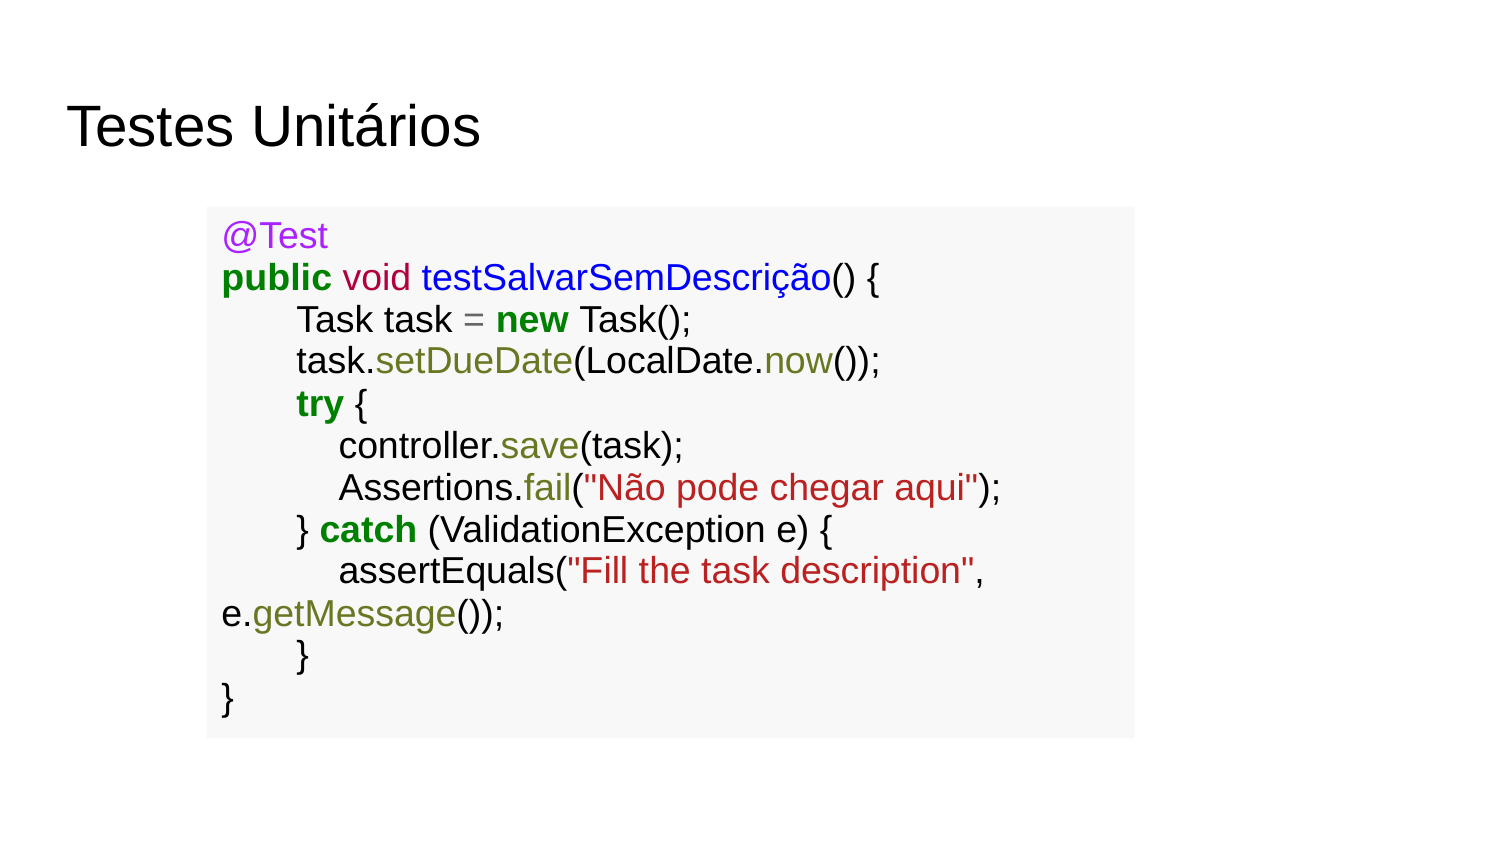

# Testes Unitários
@Test
public void testSalvarSemDescrição() {
	Task task = new Task();
	task.setDueDate(LocalDate.now());
	try {
	 controller.save(task);
	 Assertions.fail("Não pode chegar aqui");
	} catch (ValidationException e) {
	 assertEquals("Fill the task description", e.getMessage());
	}
}